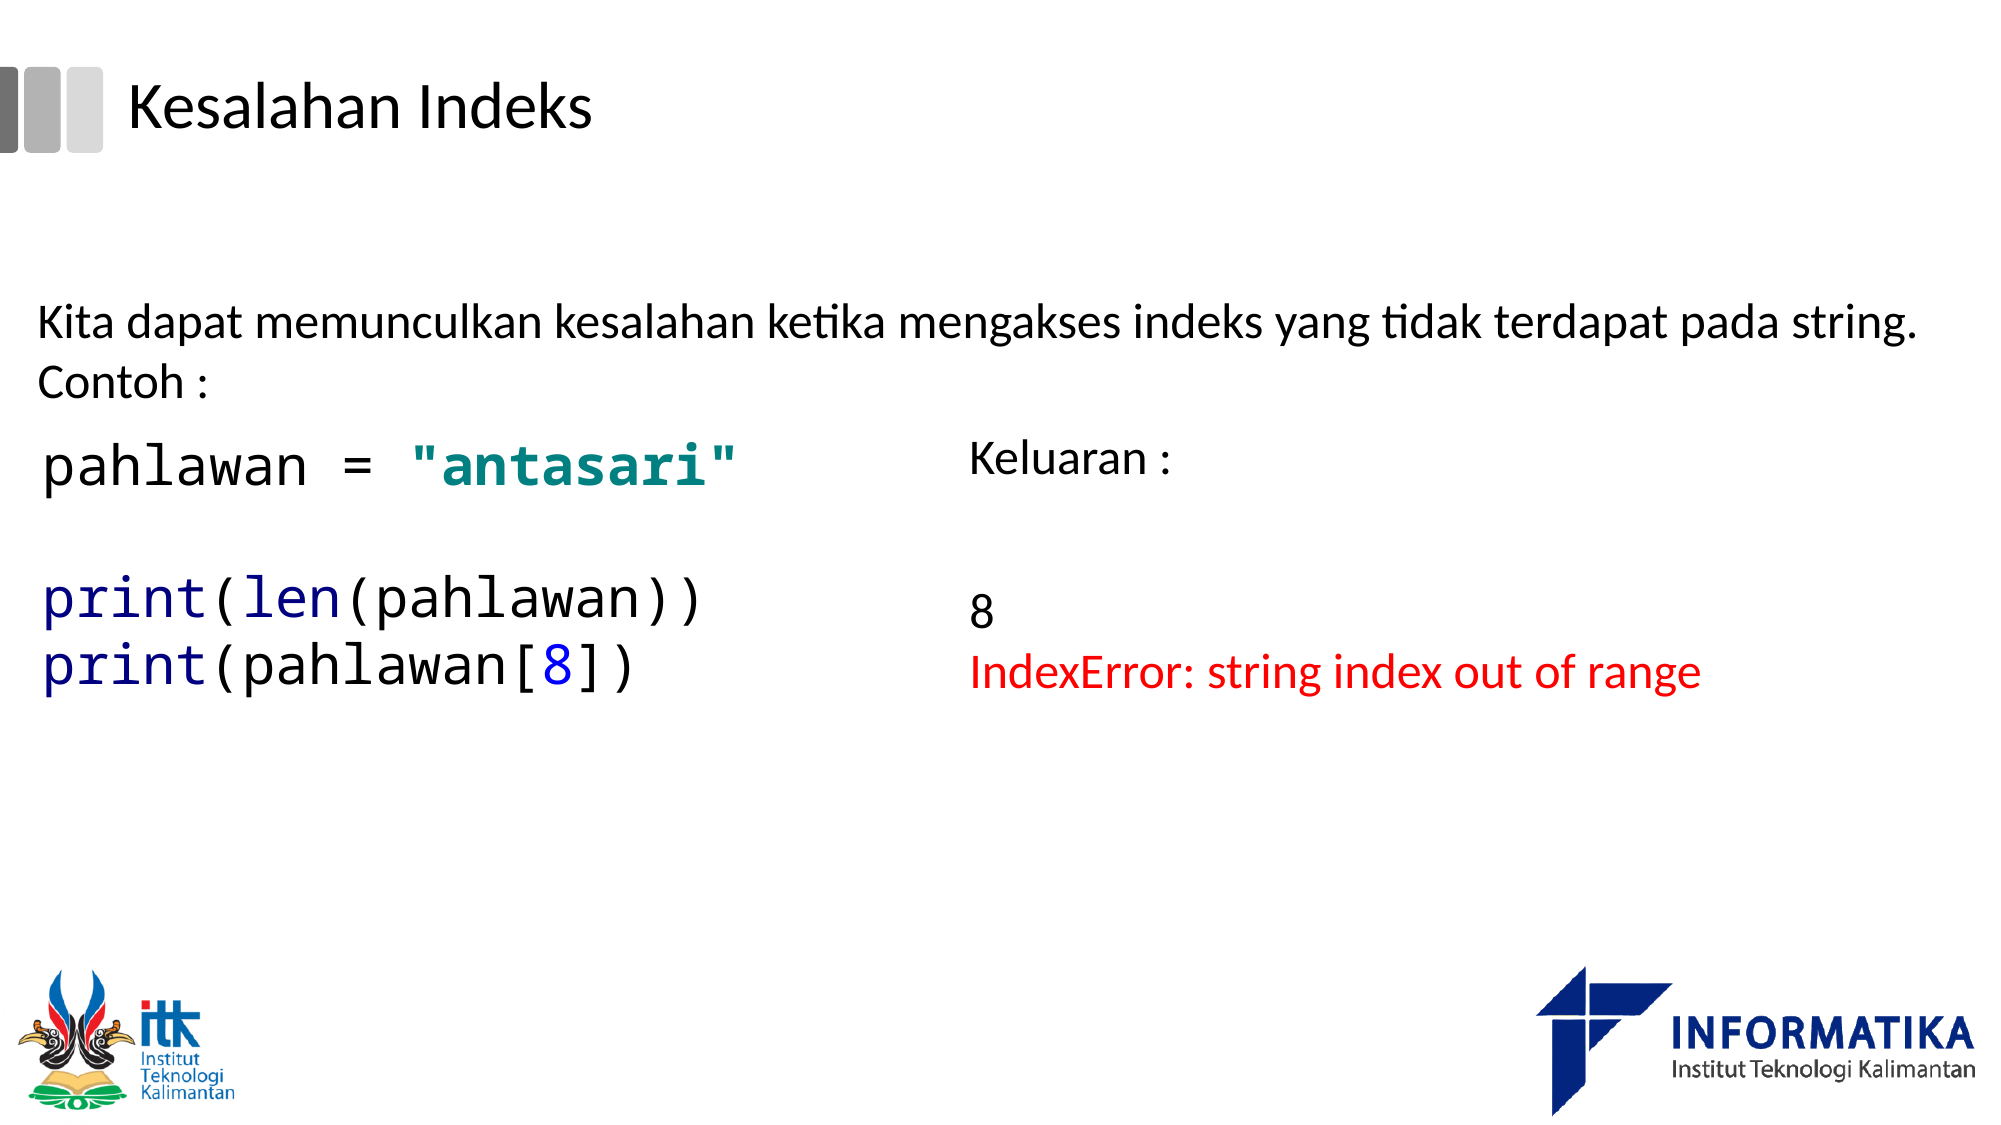

# Kesalahan Indeks
Kita dapat memunculkan kesalahan ketika mengakses indeks yang tidak terdapat pada string. Contoh :
Keluaran :
8
IndexError: string index out of range
pahlawan = "antasari"
print(len(pahlawan))
print(pahlawan[8])